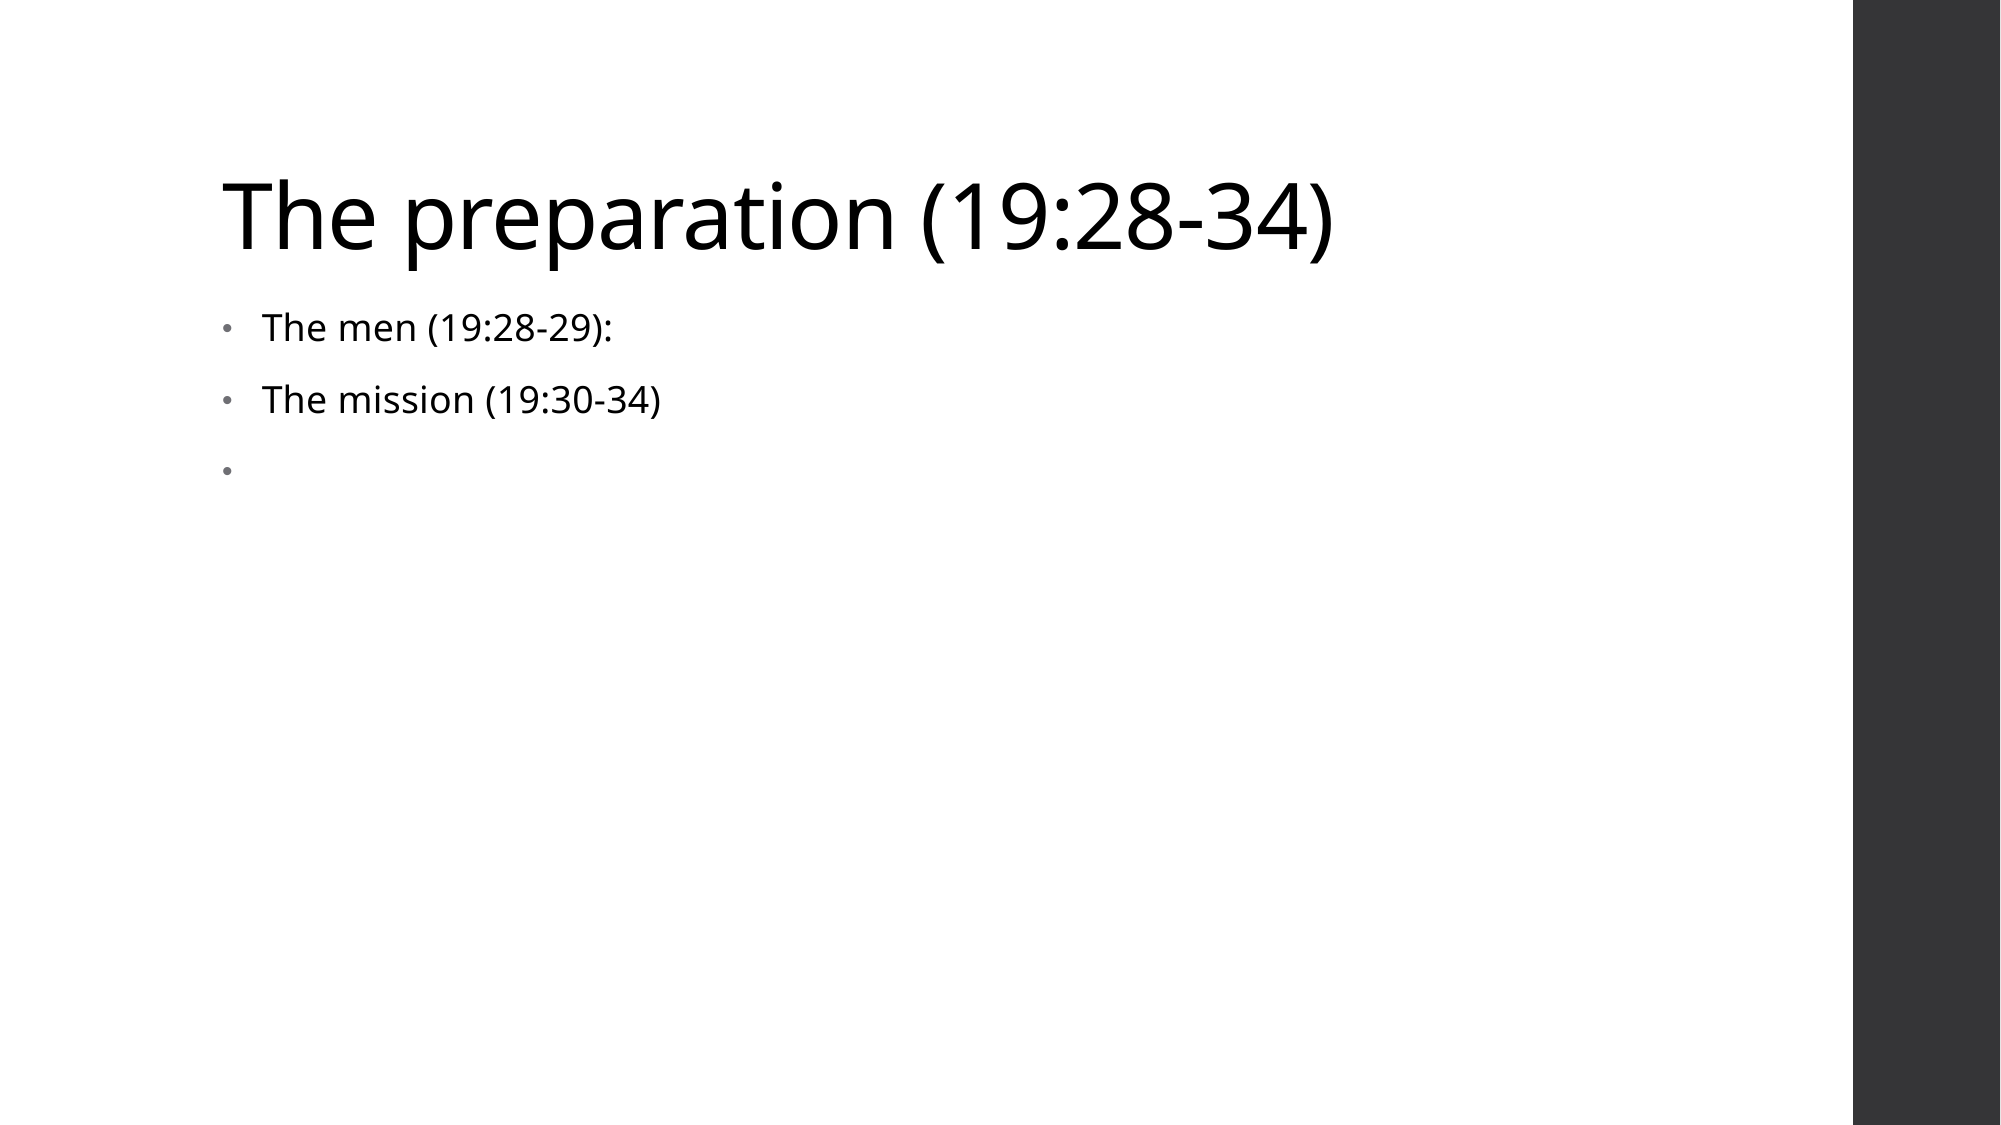

# The preparation (19:28-34)
 The men (19:28-29):
 The mission (19:30-34)